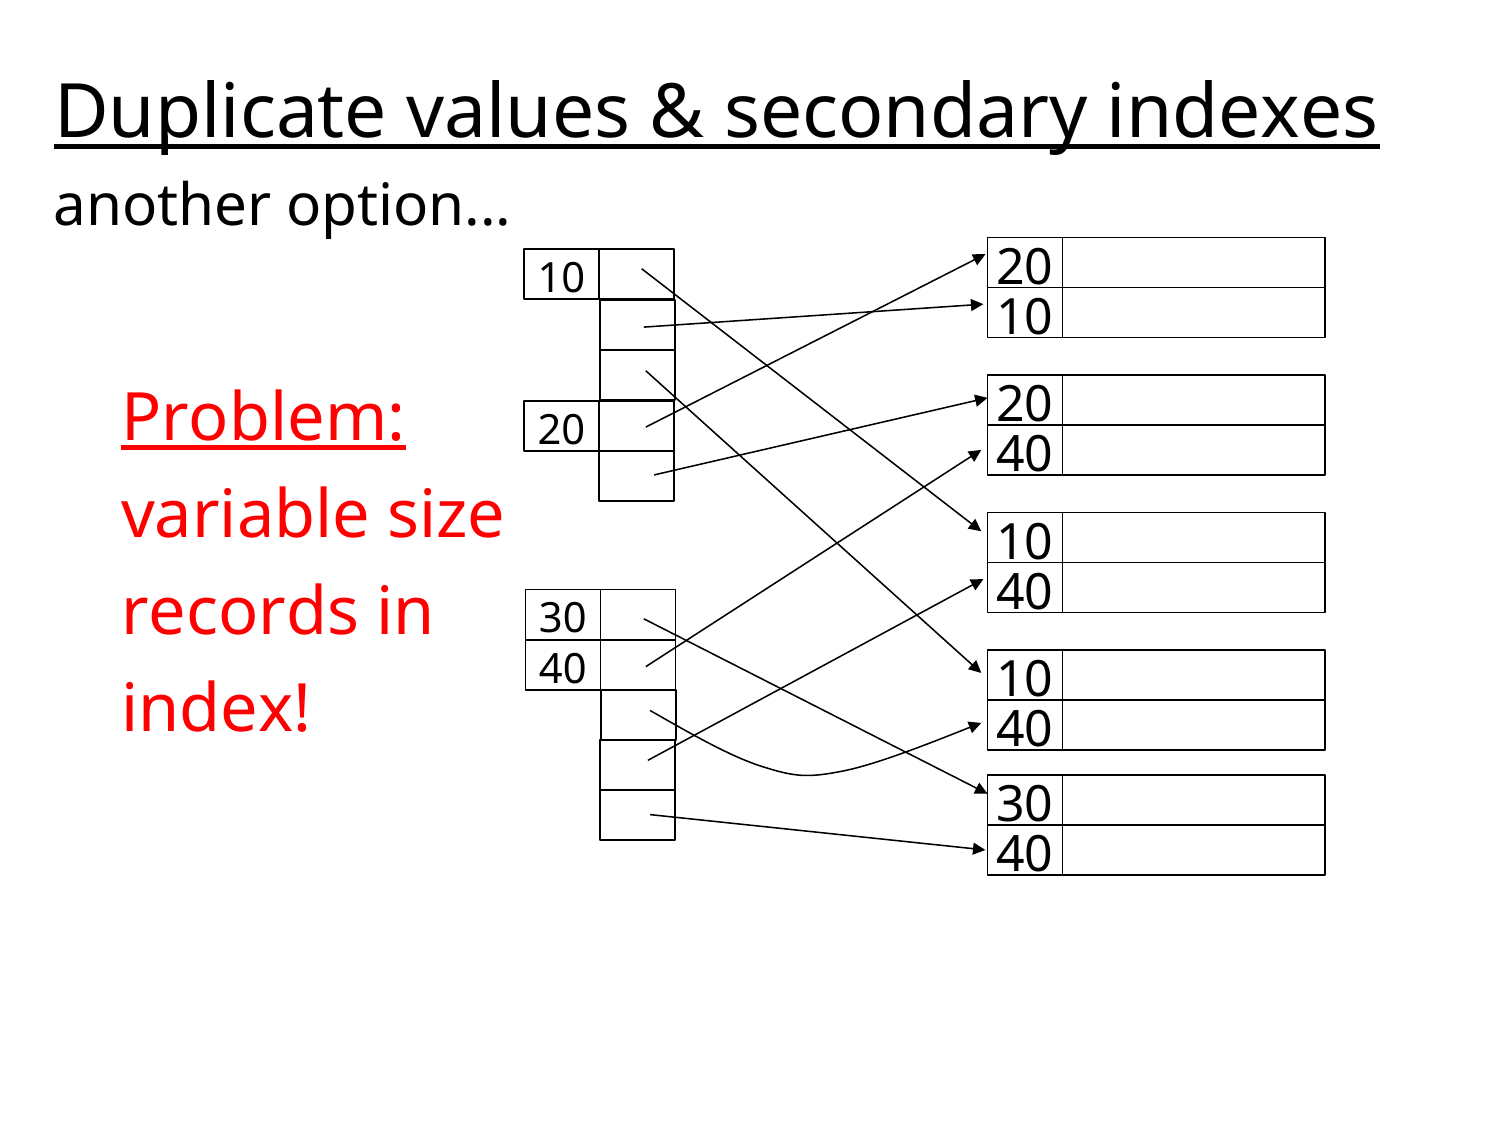

# Duplicate values & secondary indexes
another option...
20
10
10
20
40
Problem:
variable size
records in
index!
20
10
40
30
40
10
40
30
40